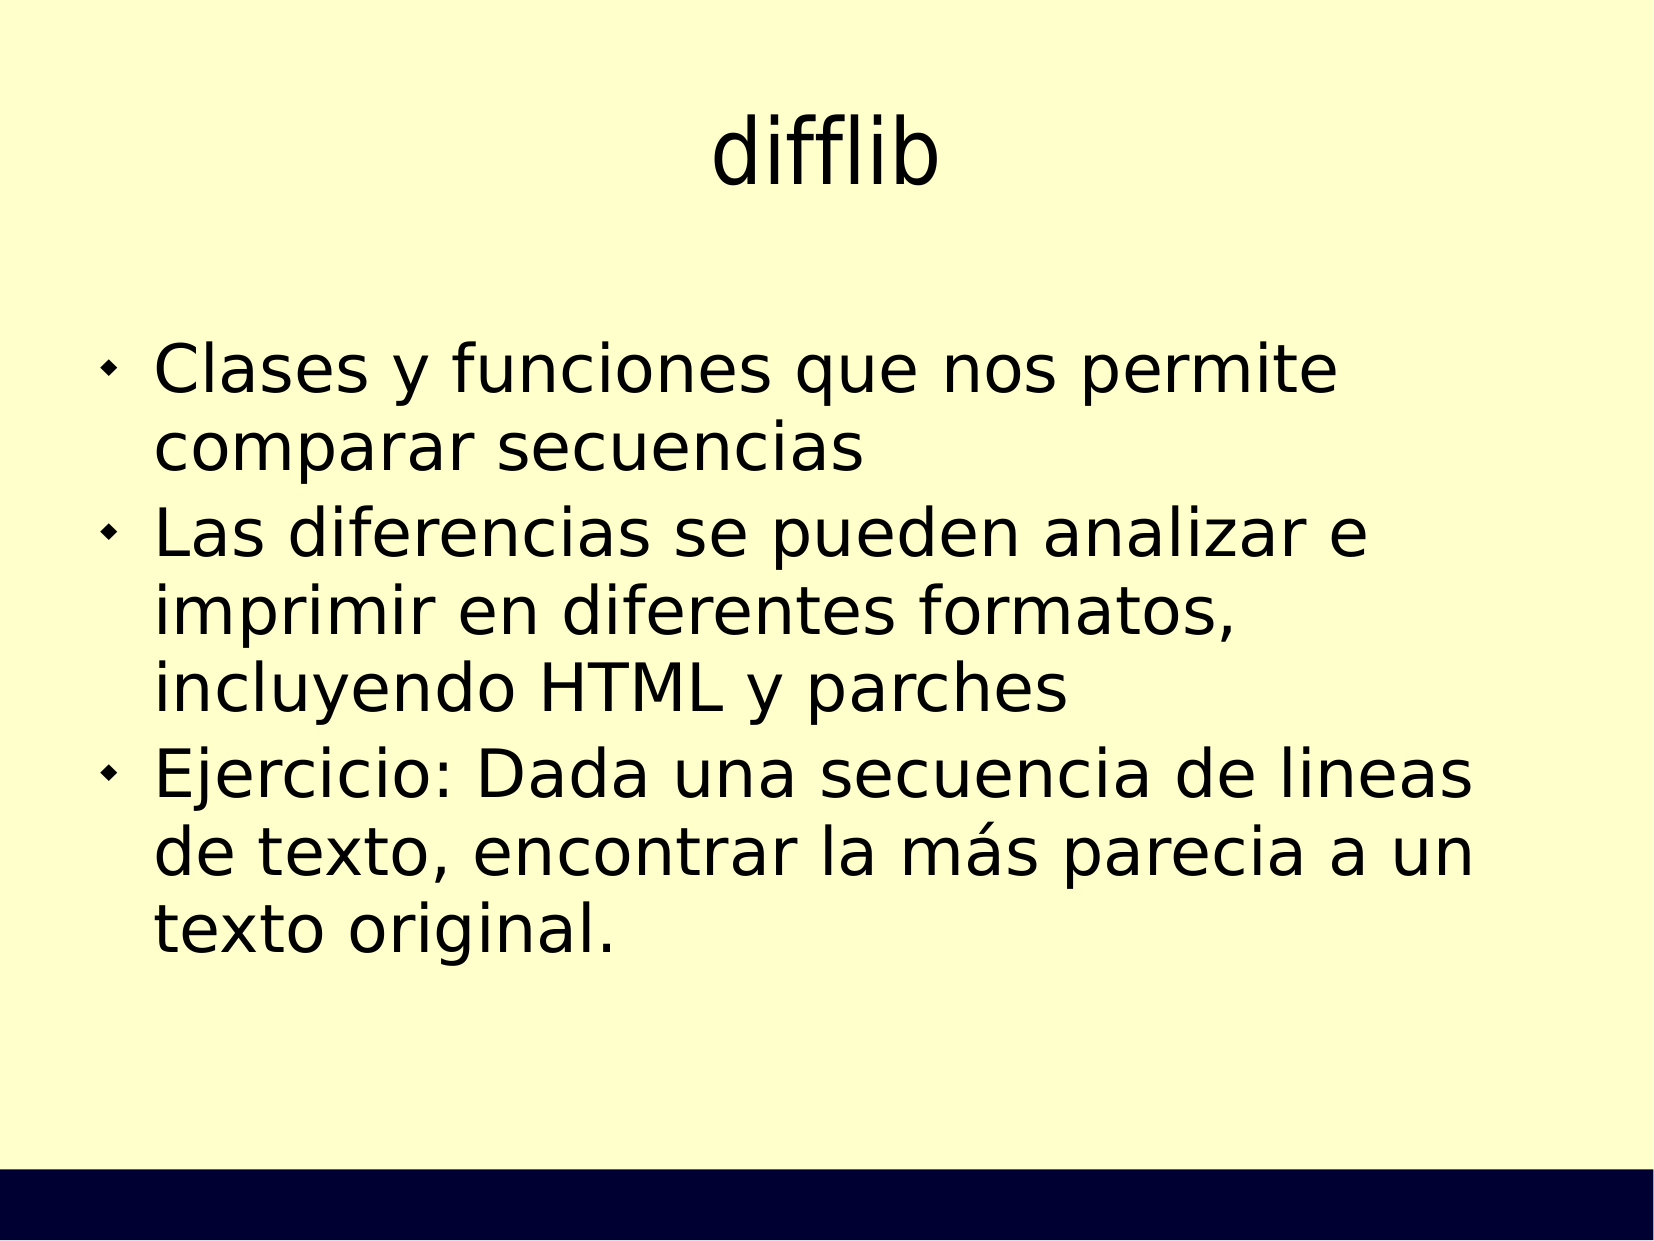

# difflib
Clases y funciones que nos permite comparar secuencias
Las diferencias se pueden analizar e imprimir en diferentes formatos, incluyendo HTML y parches
Ejercicio: Dada una secuencia de lineas de texto, encontrar la más parecia a un texto original.